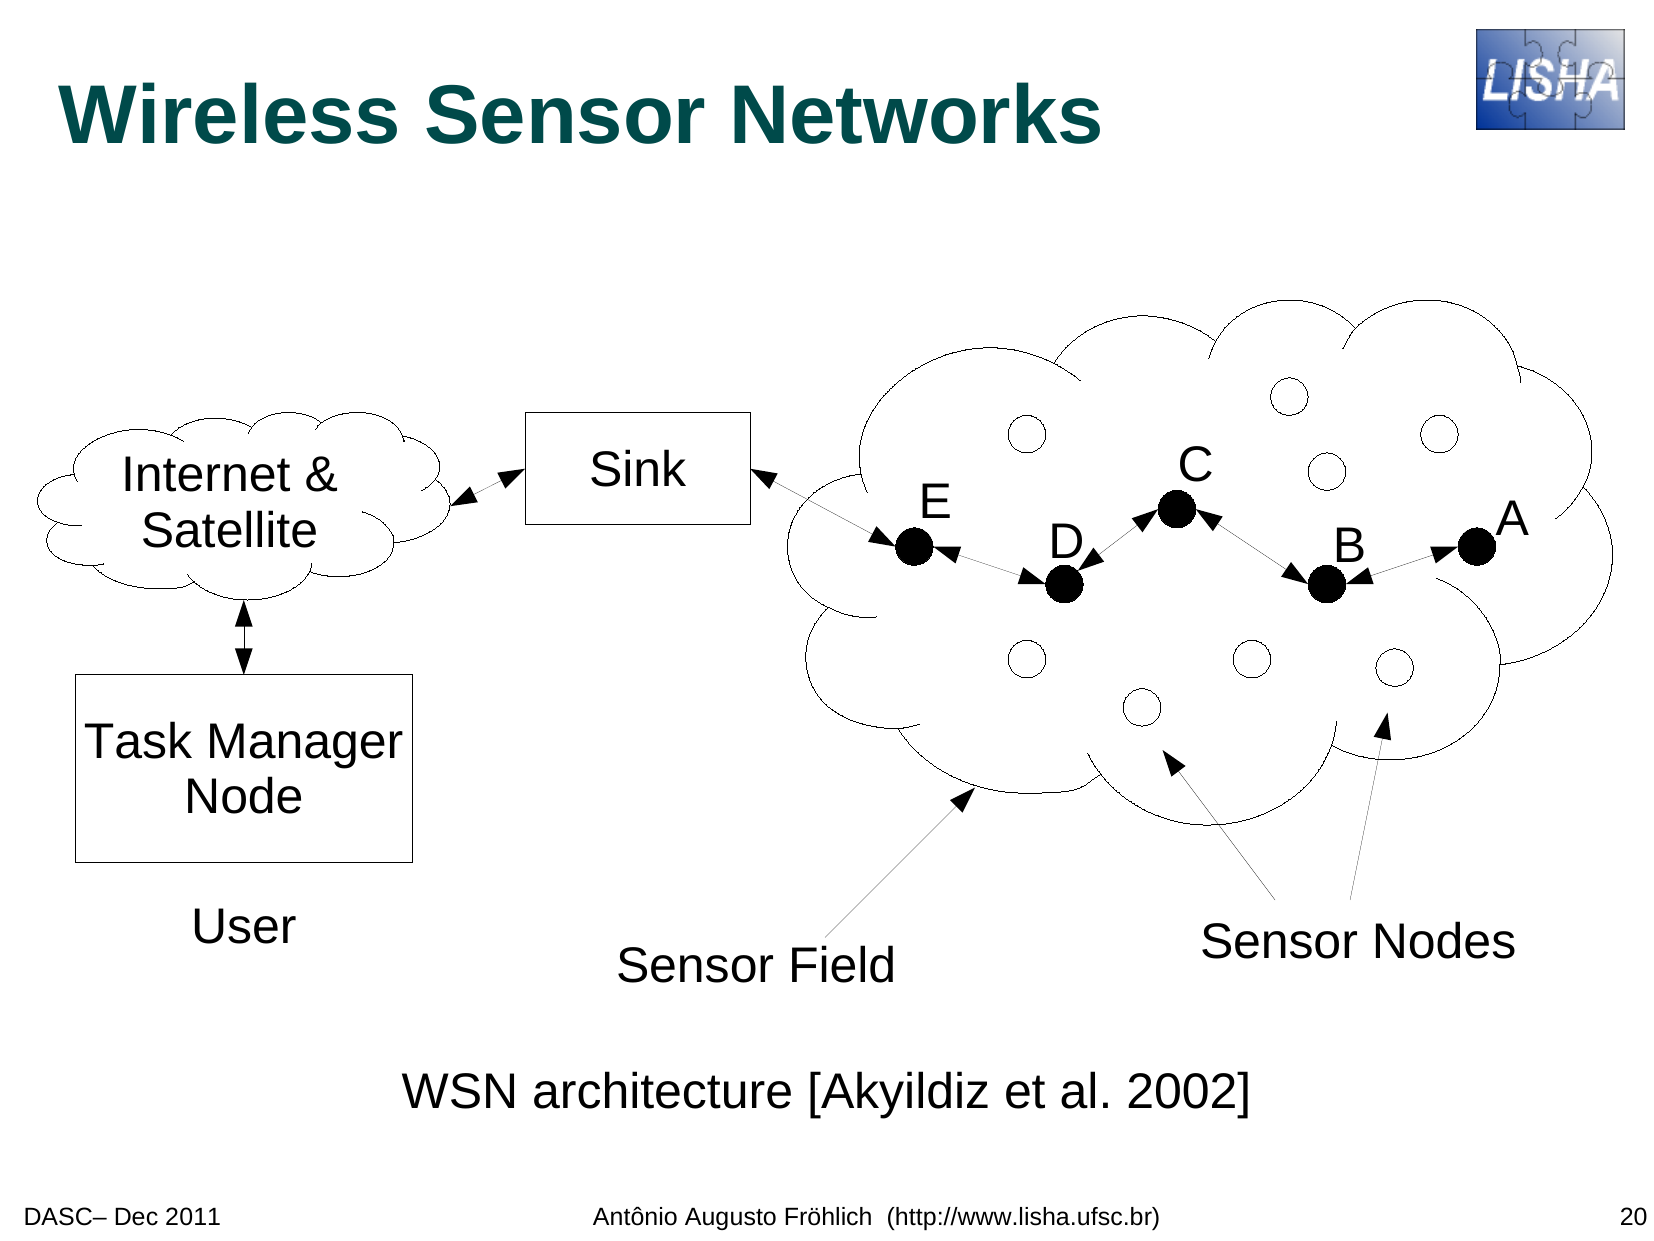

# Wireless Sensor Networks
Internet &
Satellite
Sink
C
E
A
D
B
Task Manager
Node
User
Sensor Nodes
Sensor Field
WSN architecture [Akyildiz et al. 2002]